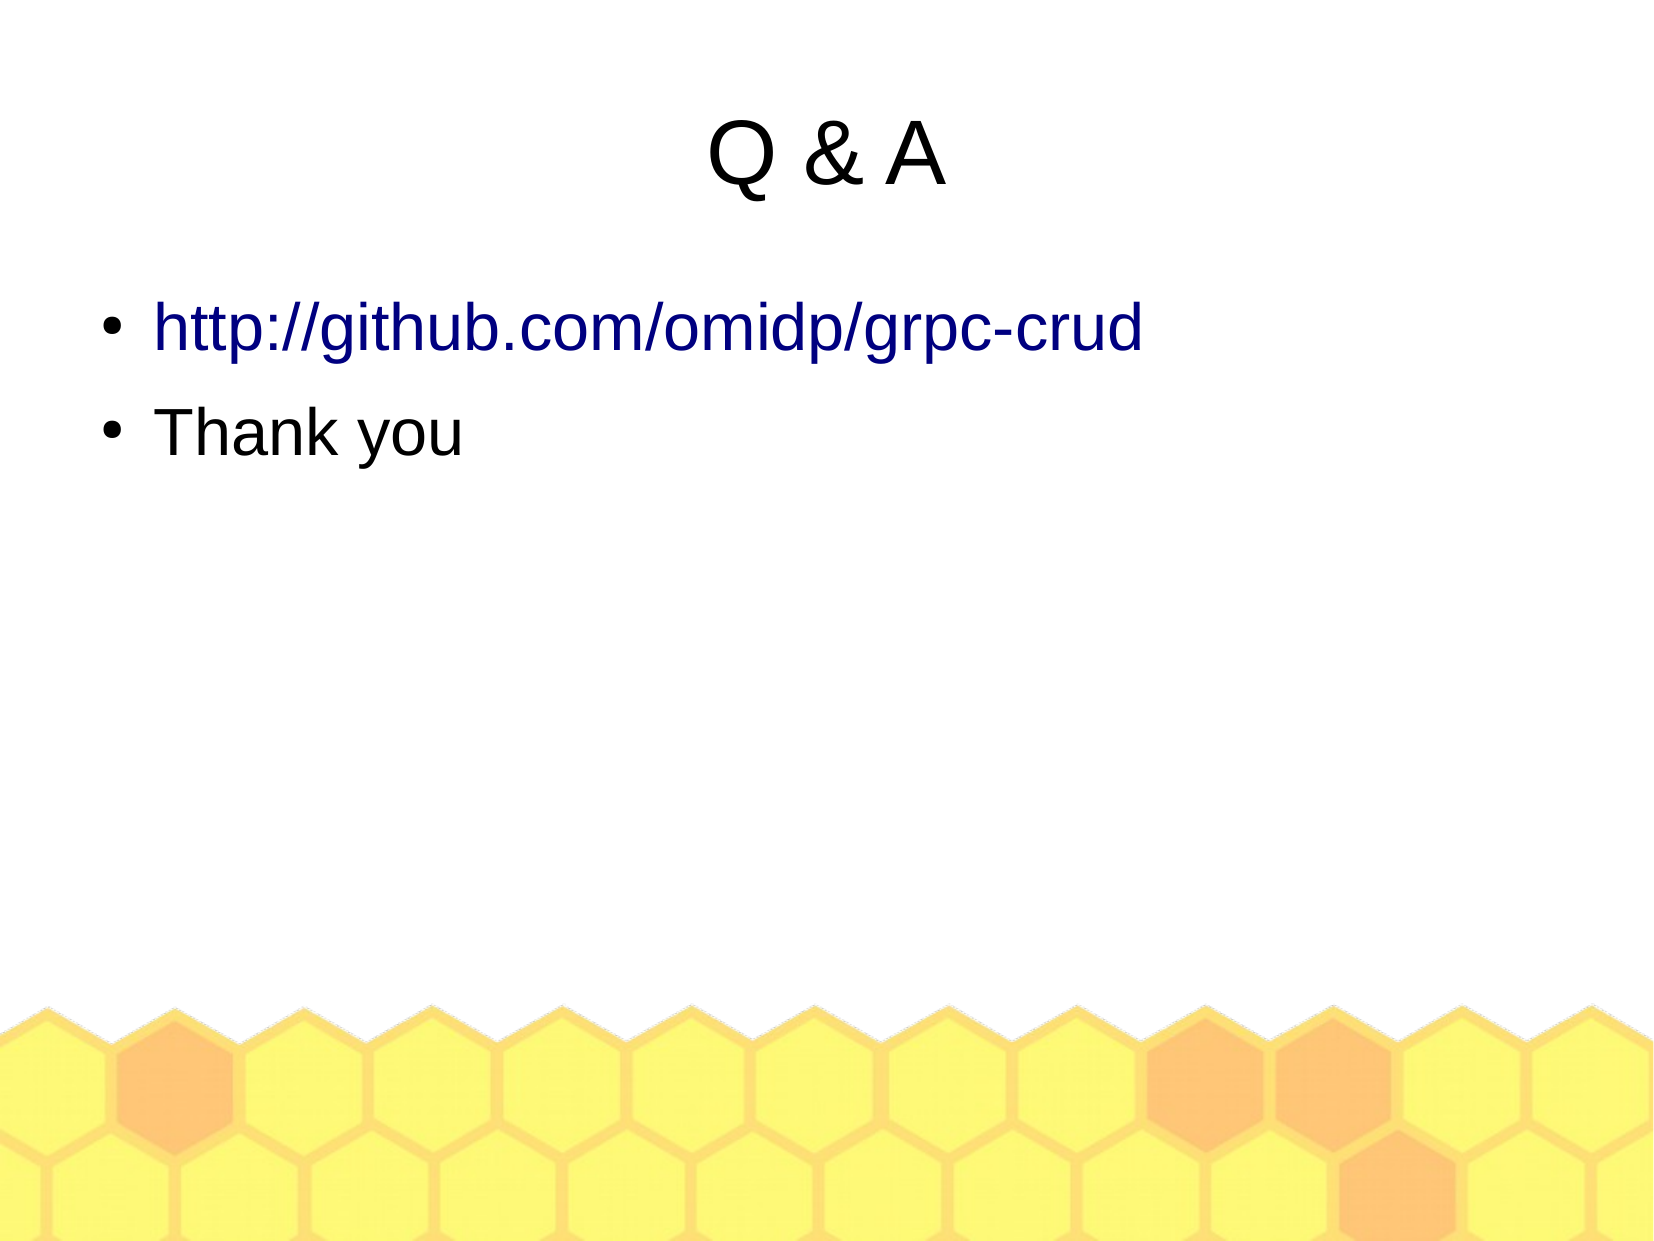

# Q & A
http://github.com/omidp/grpc-crud
Thank you